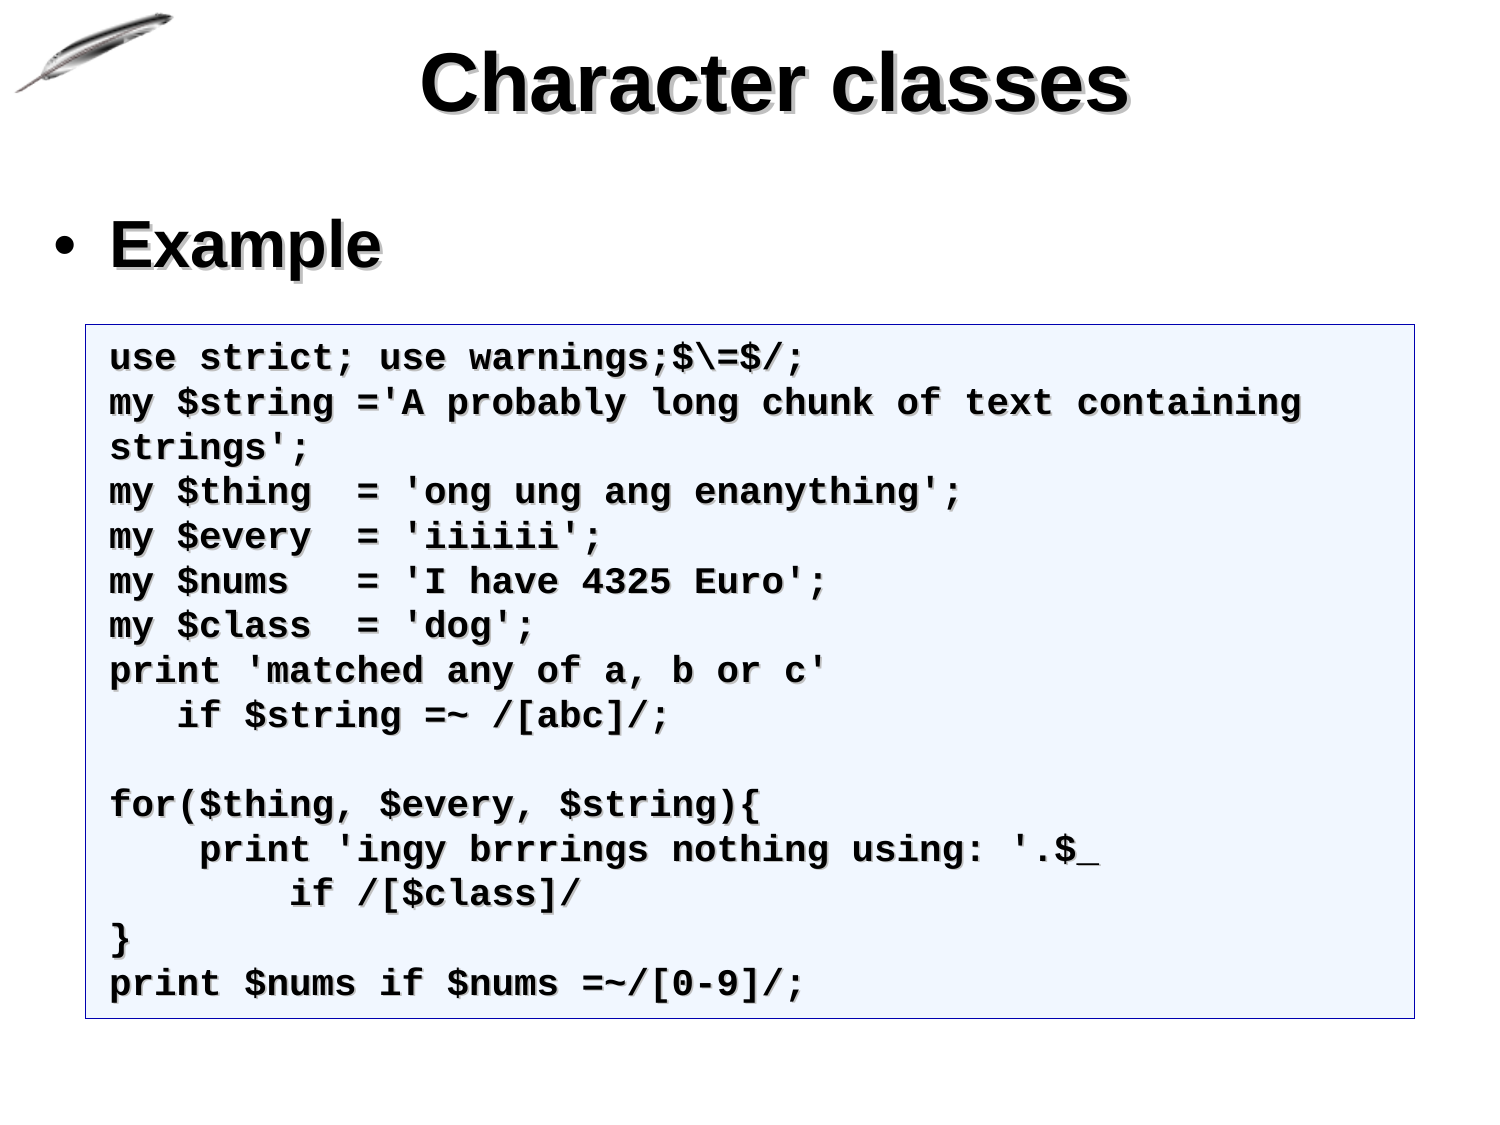

# Character classes
Example
use strict; use warnings;$\=$/;
my $string ='A probably long chunk of text containing strings';
my $thing = 'ong ung ang enanything';
my $every = 'iiiiii';
my $nums = 'I have 4325 Euro';
my $class = 'dog';
print 'matched any of a, b or c'
 if $string =~ /[abc]/;
for($thing, $every, $string){
 print 'ingy brrrings nothing using: '.$_
 if /[$class]/
}
print $nums if $nums =~/[0-9]/;